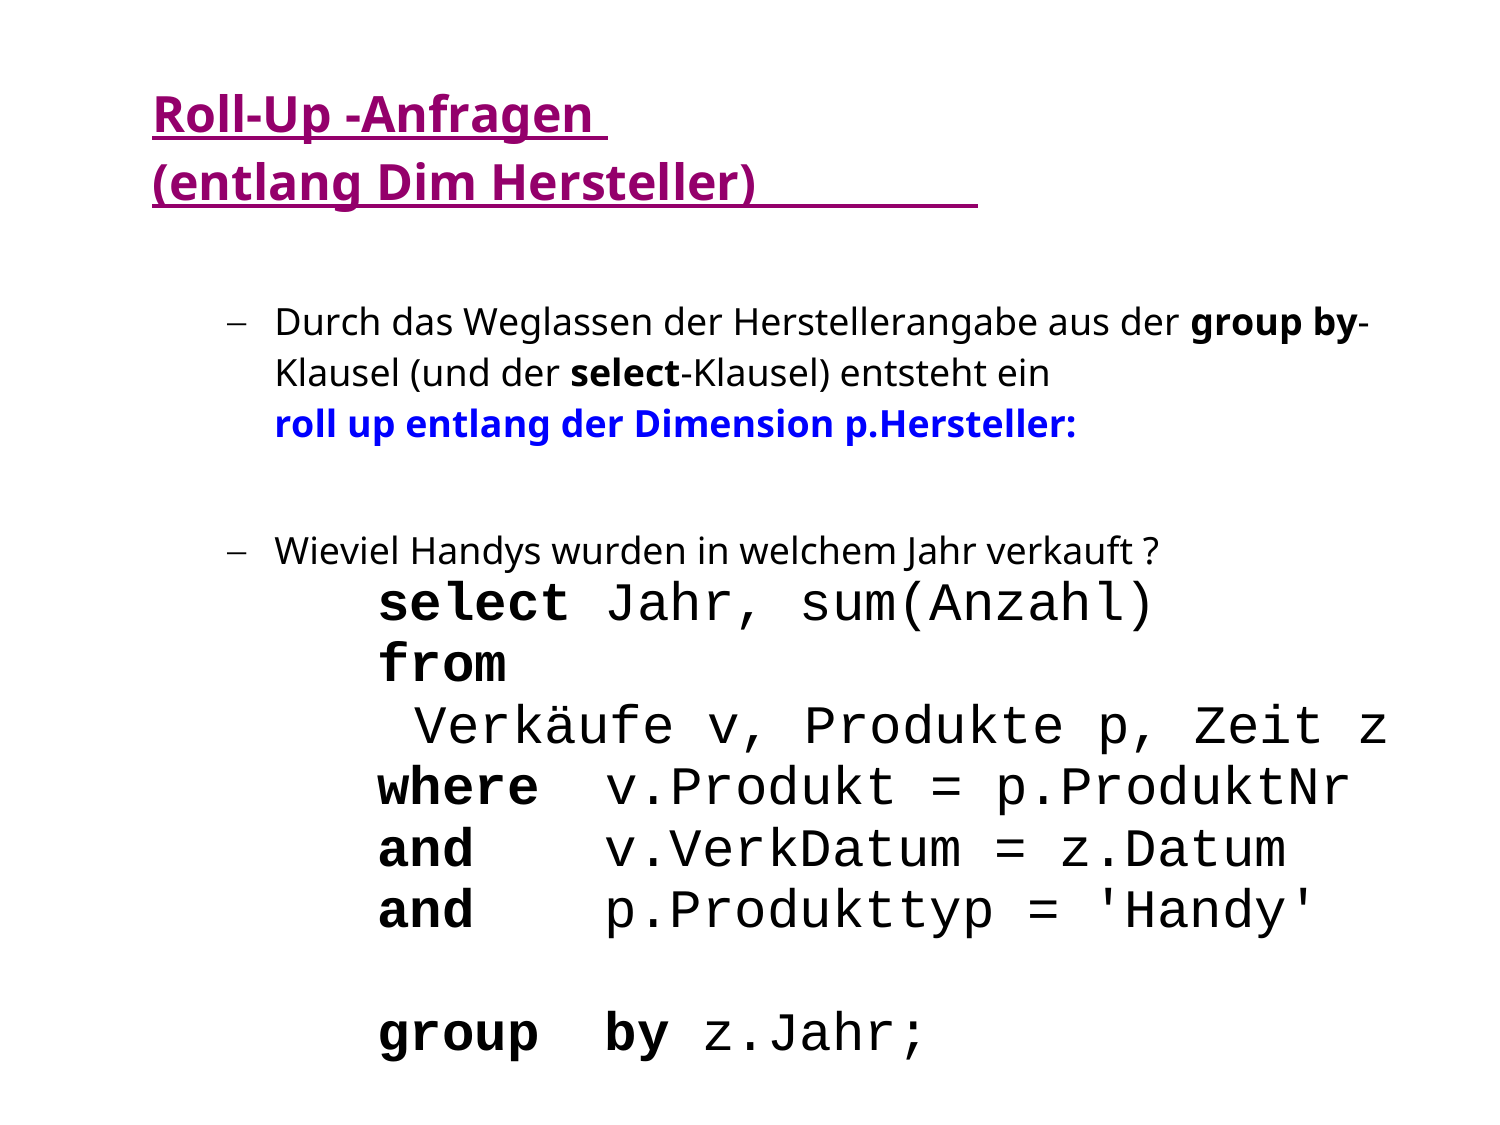

# Roll-Up -Anfragen (entlang Dim Hersteller)
Durch das Weglassen der Herstellerangabe aus der group by-Klausel (und der select-Klausel) entsteht ein
roll up entlang der Dimension p.Hersteller:
Wieviel Handys wurden in welchem Jahr verkauft ?
select Jahr, sum(Anzahl)
from
Verkäufe v, Produkte p, Zeit z
where v.Produkt = p.ProduktNr
and v.VerkDatum = z.Datum
and p.Produkttyp = 'Handy'
group by z.Jahr;